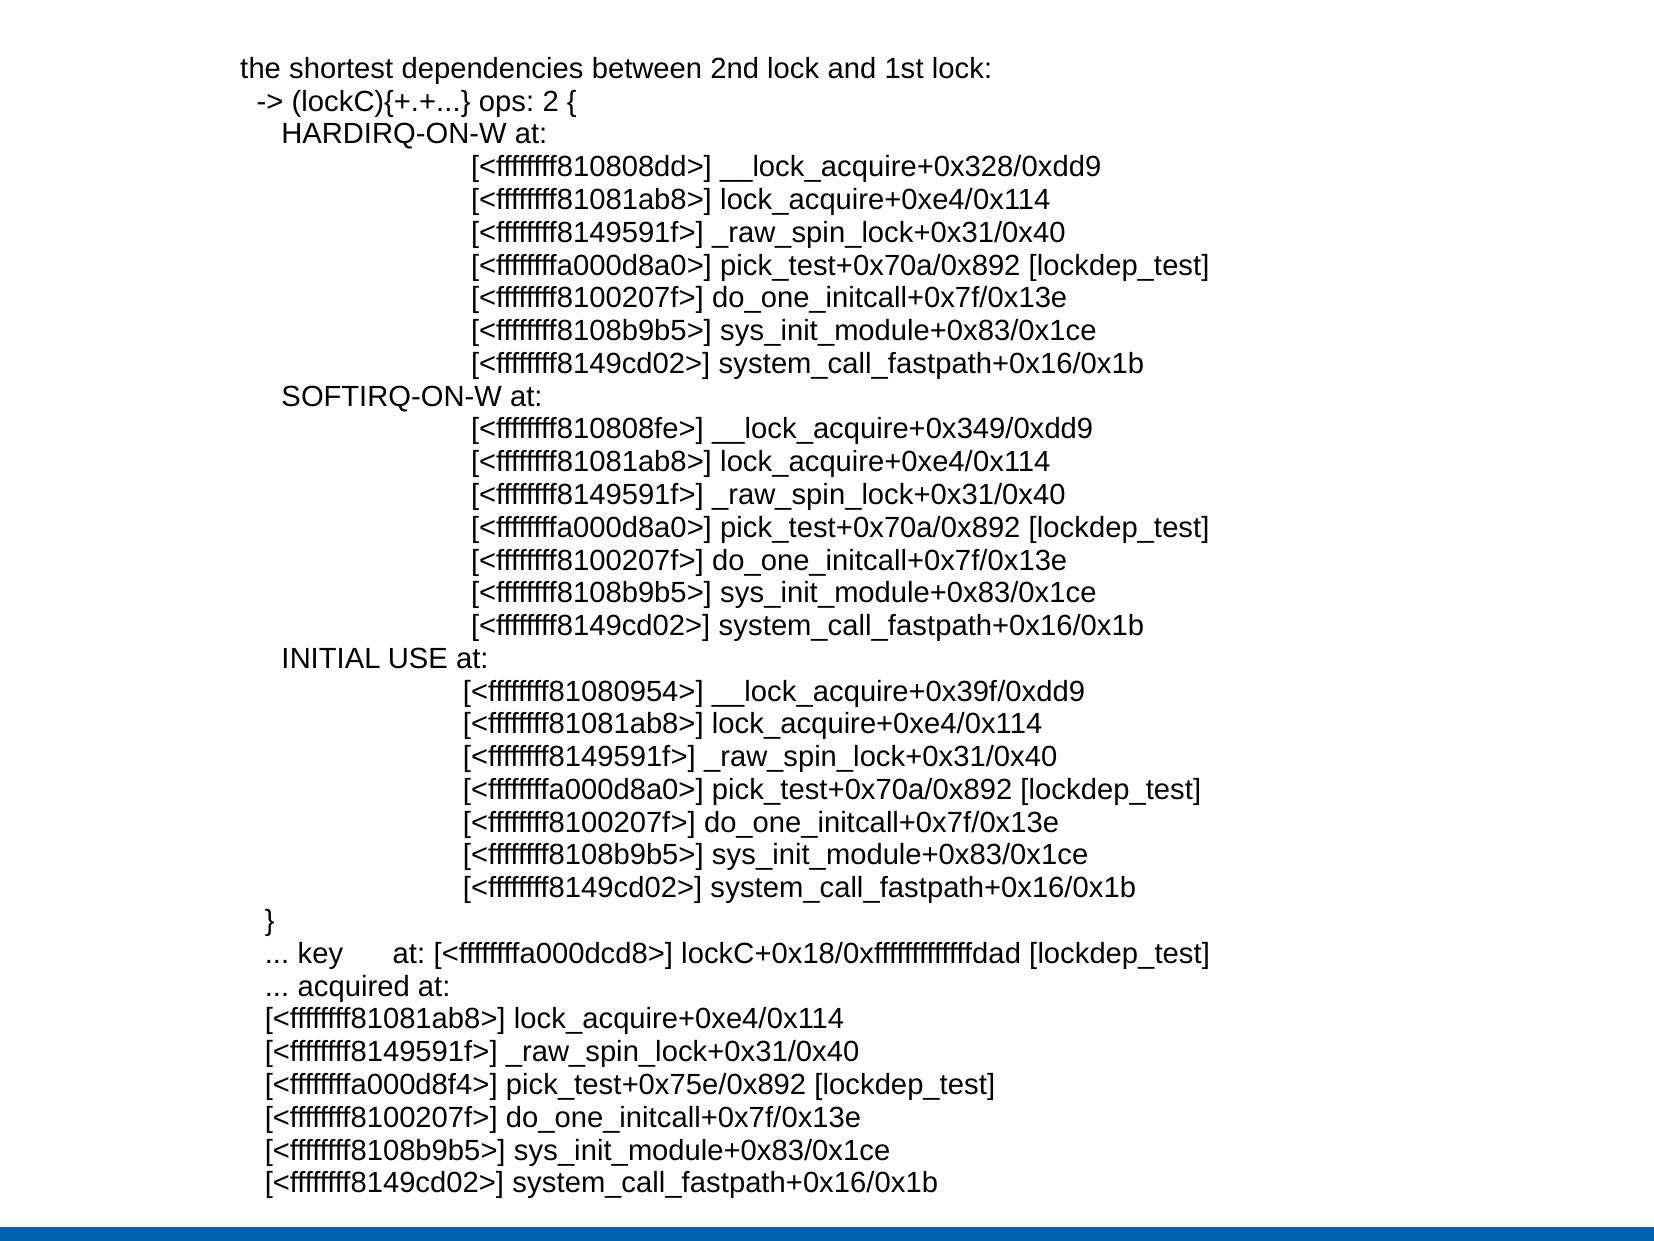

the shortest dependencies between 2nd lock and 1st lock:
 -> (lockC){+.+...} ops: 2 {
 HARDIRQ-ON-W at:
 [<ffffffff810808dd>] __lock_acquire+0x328/0xdd9
 [<ffffffff81081ab8>] lock_acquire+0xe4/0x114
 [<ffffffff8149591f>] _raw_spin_lock+0x31/0x40
 [<ffffffffa000d8a0>] pick_test+0x70a/0x892 [lockdep_test]
 [<ffffffff8100207f>] do_one_initcall+0x7f/0x13e
 [<ffffffff8108b9b5>] sys_init_module+0x83/0x1ce
 [<ffffffff8149cd02>] system_call_fastpath+0x16/0x1b
 SOFTIRQ-ON-W at:
 [<ffffffff810808fe>] __lock_acquire+0x349/0xdd9
 [<ffffffff81081ab8>] lock_acquire+0xe4/0x114
 [<ffffffff8149591f>] _raw_spin_lock+0x31/0x40
 [<ffffffffa000d8a0>] pick_test+0x70a/0x892 [lockdep_test]
 [<ffffffff8100207f>] do_one_initcall+0x7f/0x13e
 [<ffffffff8108b9b5>] sys_init_module+0x83/0x1ce
 [<ffffffff8149cd02>] system_call_fastpath+0x16/0x1b
 INITIAL USE at:
 [<ffffffff81080954>] __lock_acquire+0x39f/0xdd9
 [<ffffffff81081ab8>] lock_acquire+0xe4/0x114
 [<ffffffff8149591f>] _raw_spin_lock+0x31/0x40
 [<ffffffffa000d8a0>] pick_test+0x70a/0x892 [lockdep_test]
 [<ffffffff8100207f>] do_one_initcall+0x7f/0x13e
 [<ffffffff8108b9b5>] sys_init_module+0x83/0x1ce
 [<ffffffff8149cd02>] system_call_fastpath+0x16/0x1b
 }
 ... key at: [<ffffffffa000dcd8>] lockC+0x18/0xfffffffffffffdad [lockdep_test]
 ... acquired at:
 [<ffffffff81081ab8>] lock_acquire+0xe4/0x114
 [<ffffffff8149591f>] _raw_spin_lock+0x31/0x40
 [<ffffffffa000d8f4>] pick_test+0x75e/0x892 [lockdep_test]
 [<ffffffff8100207f>] do_one_initcall+0x7f/0x13e
 [<ffffffff8108b9b5>] sys_init_module+0x83/0x1ce
 [<ffffffff8149cd02>] system_call_fastpath+0x16/0x1b